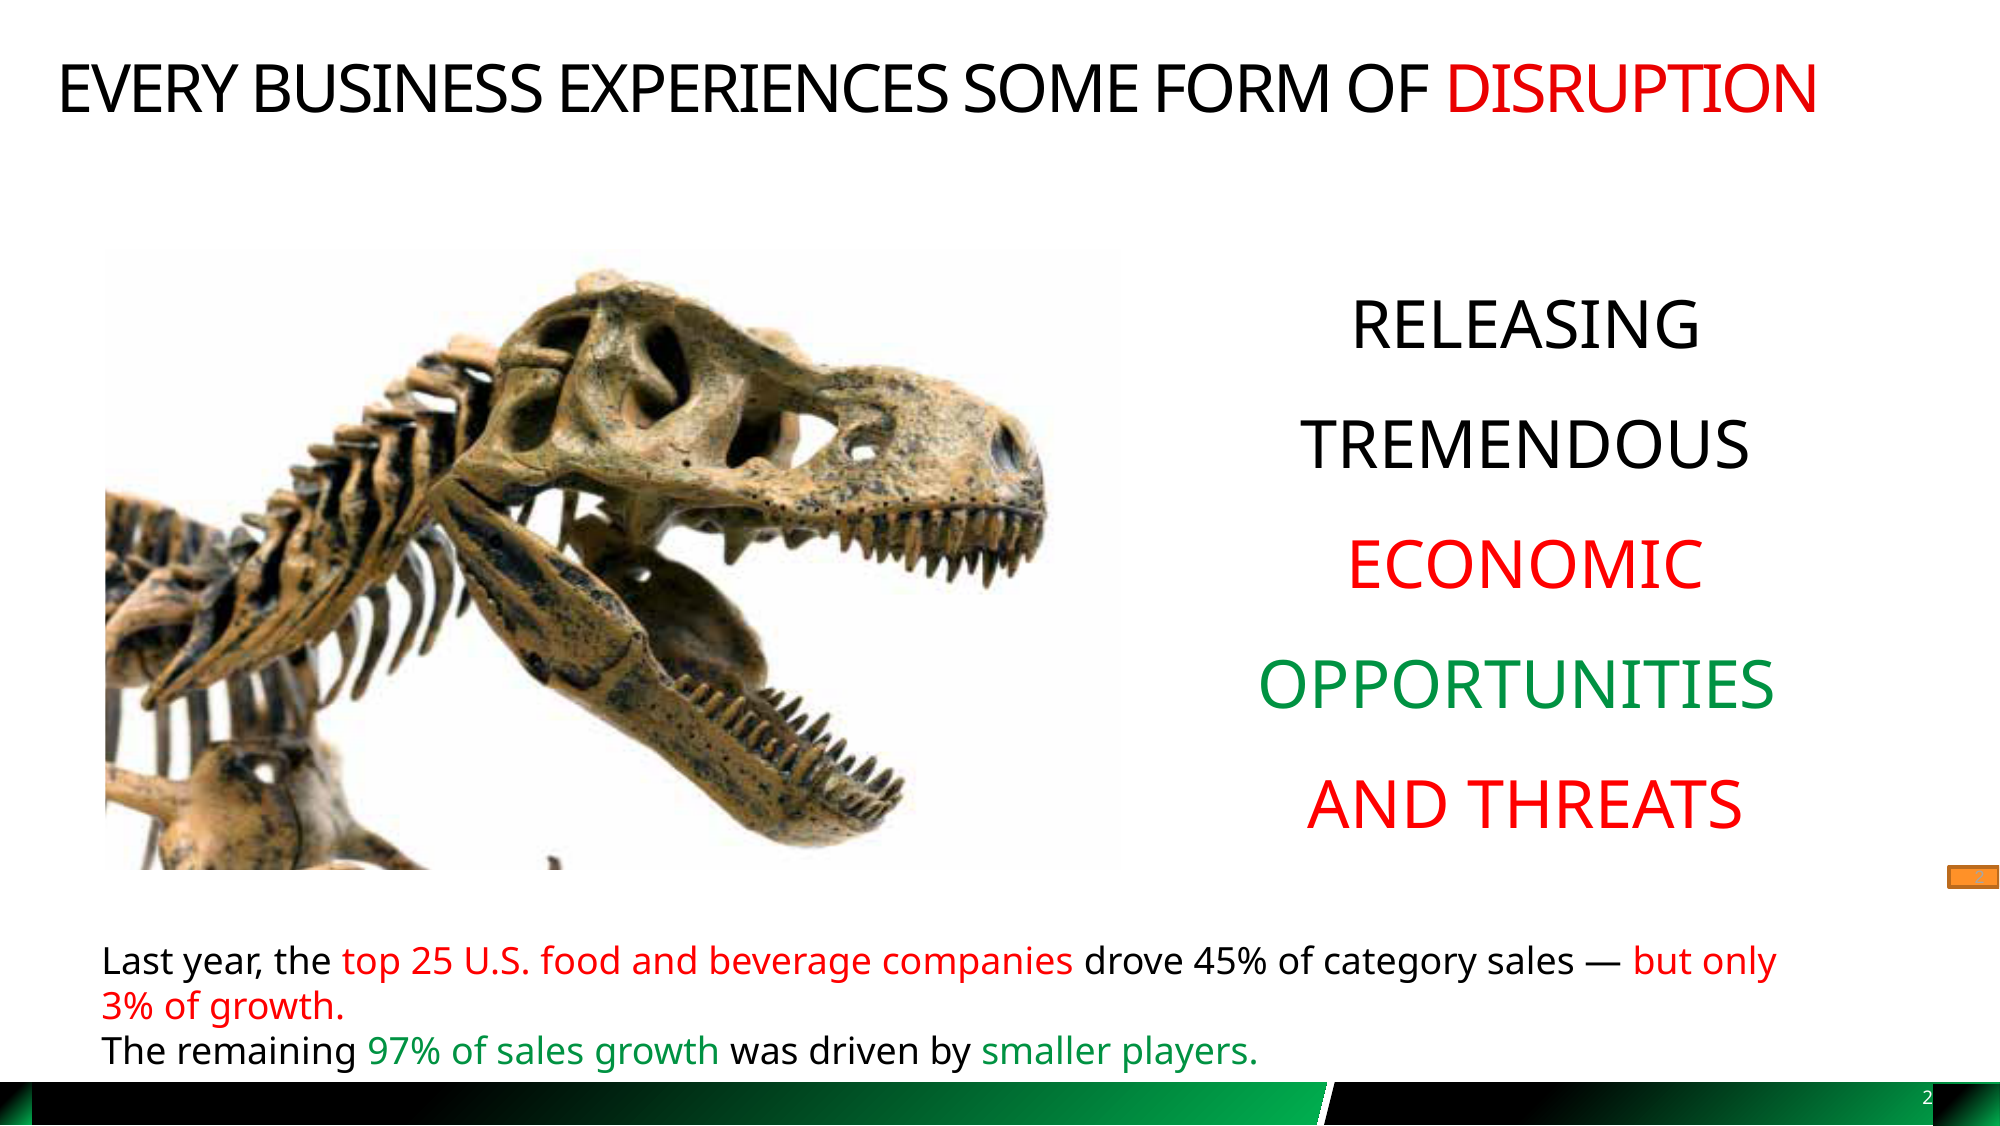

# EVERY BUSINESS EXPERIENCES SOME FORM OF DISRUPTION
RELEASING TREMENDOUS ECONOMIC OPPORTUNITIES
AND THREATS
Last year, the top 25 U.S. food and beverage companies drove 45% of category sales — but only 3% of growth.
The remaining 97% of sales growth was driven by smaller players.